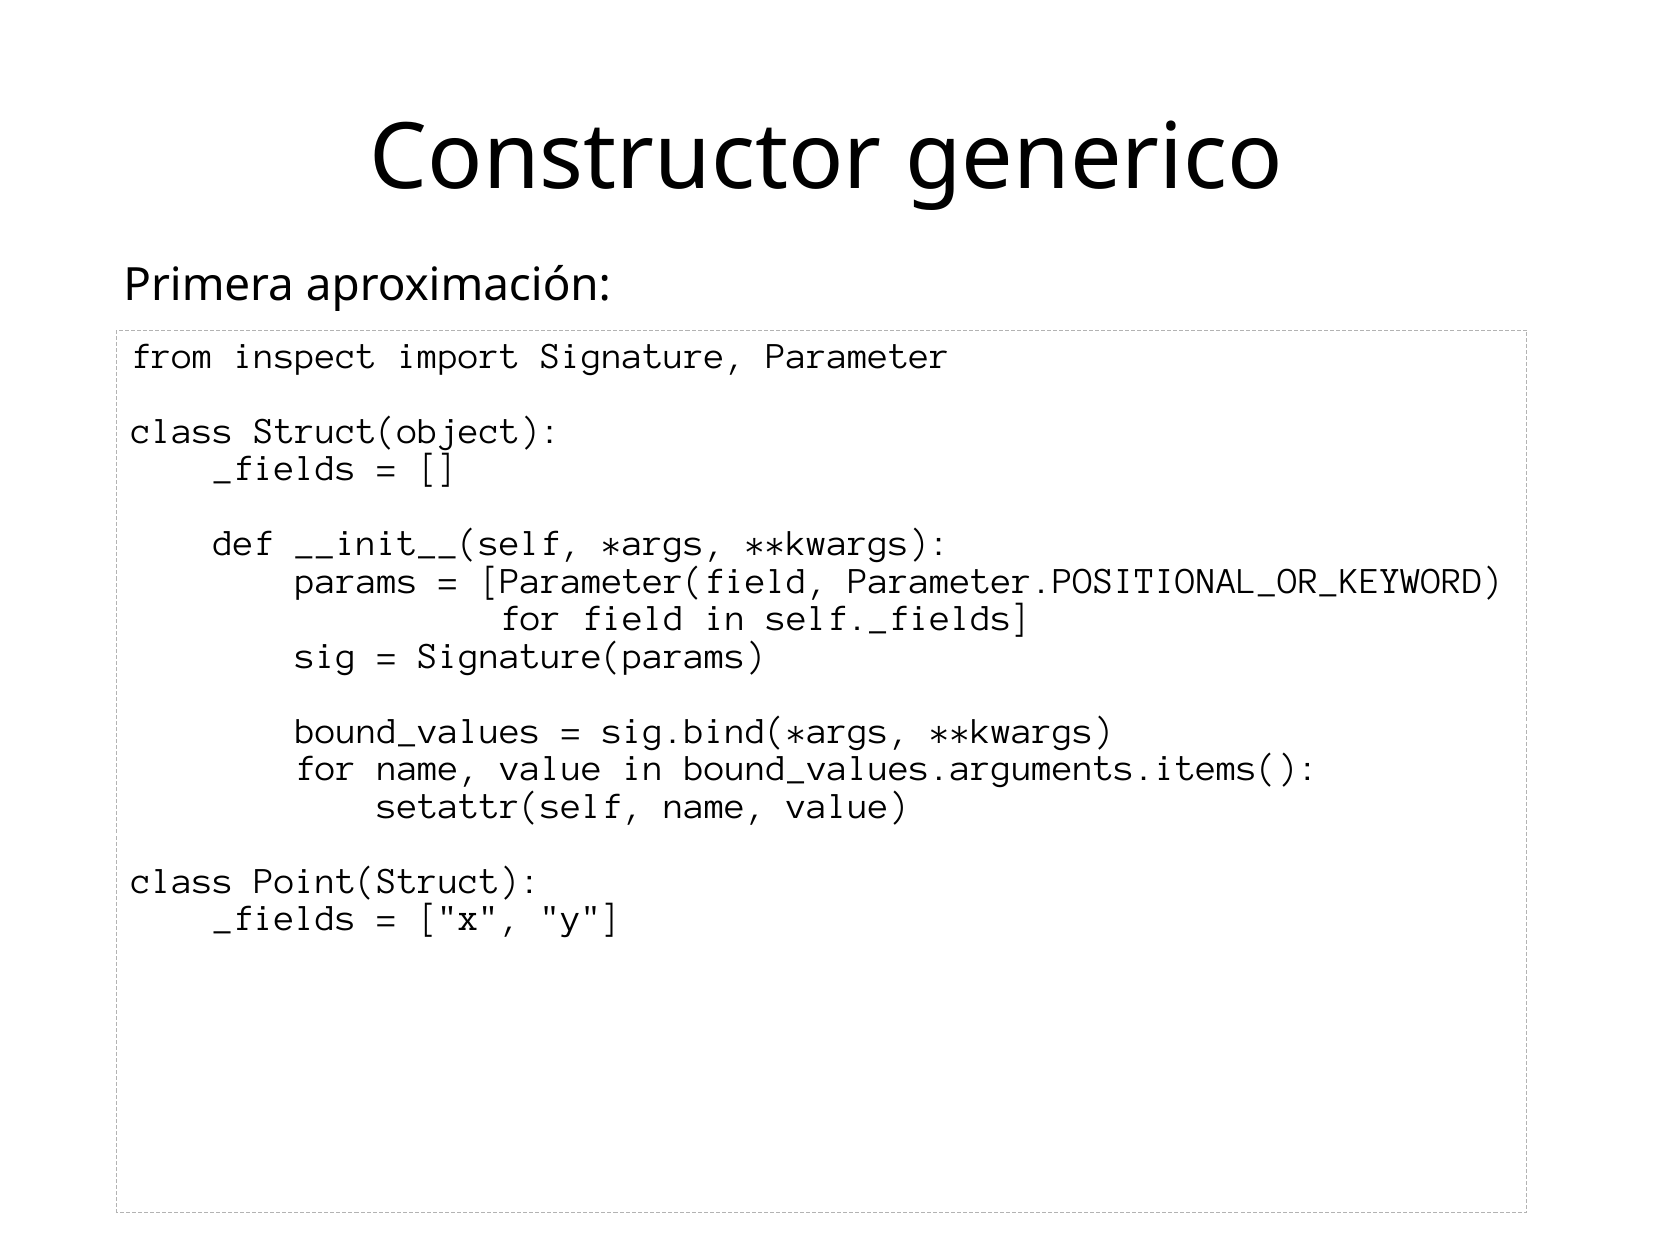

# Constructor generico
Primera aproximación:
from inspect import Signature, Parameter
class Struct(object):
 _fields = []
 def __init__(self, *args, **kwargs):
 params = [Parameter(field, Parameter.POSITIONAL_OR_KEYWORD)
 for field in self._fields]
 sig = Signature(params)
 bound_values = sig.bind(*args, **kwargs)
 for name, value in bound_values.arguments.items():
 setattr(self, name, value)
class Point(Struct):
 _fields = ["x", "y"]